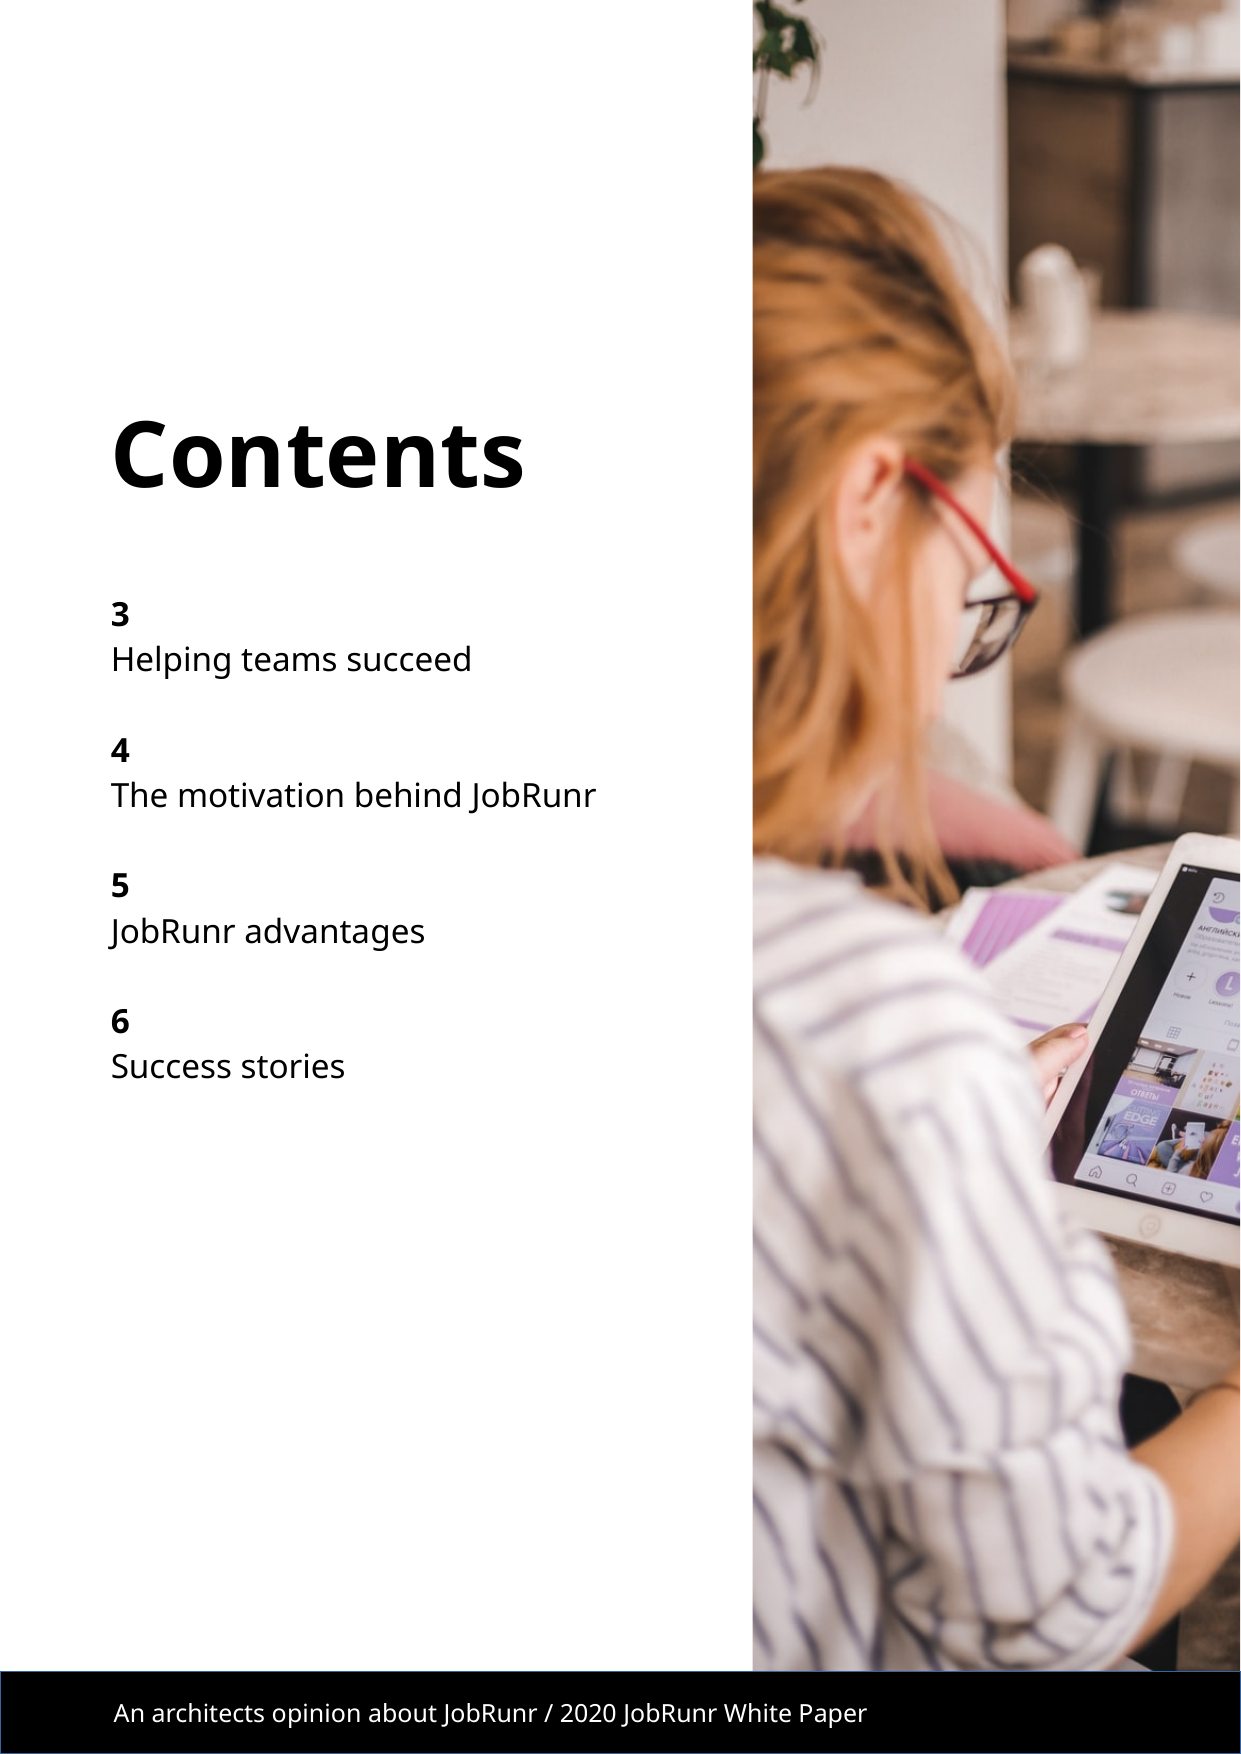

Contents
3
Helping teams succeed
4
The motivation behind JobRunr
5
JobRunr advantages
6
Success stories
An architects opinion about JobRunr / 2020 JobRunr White Paper